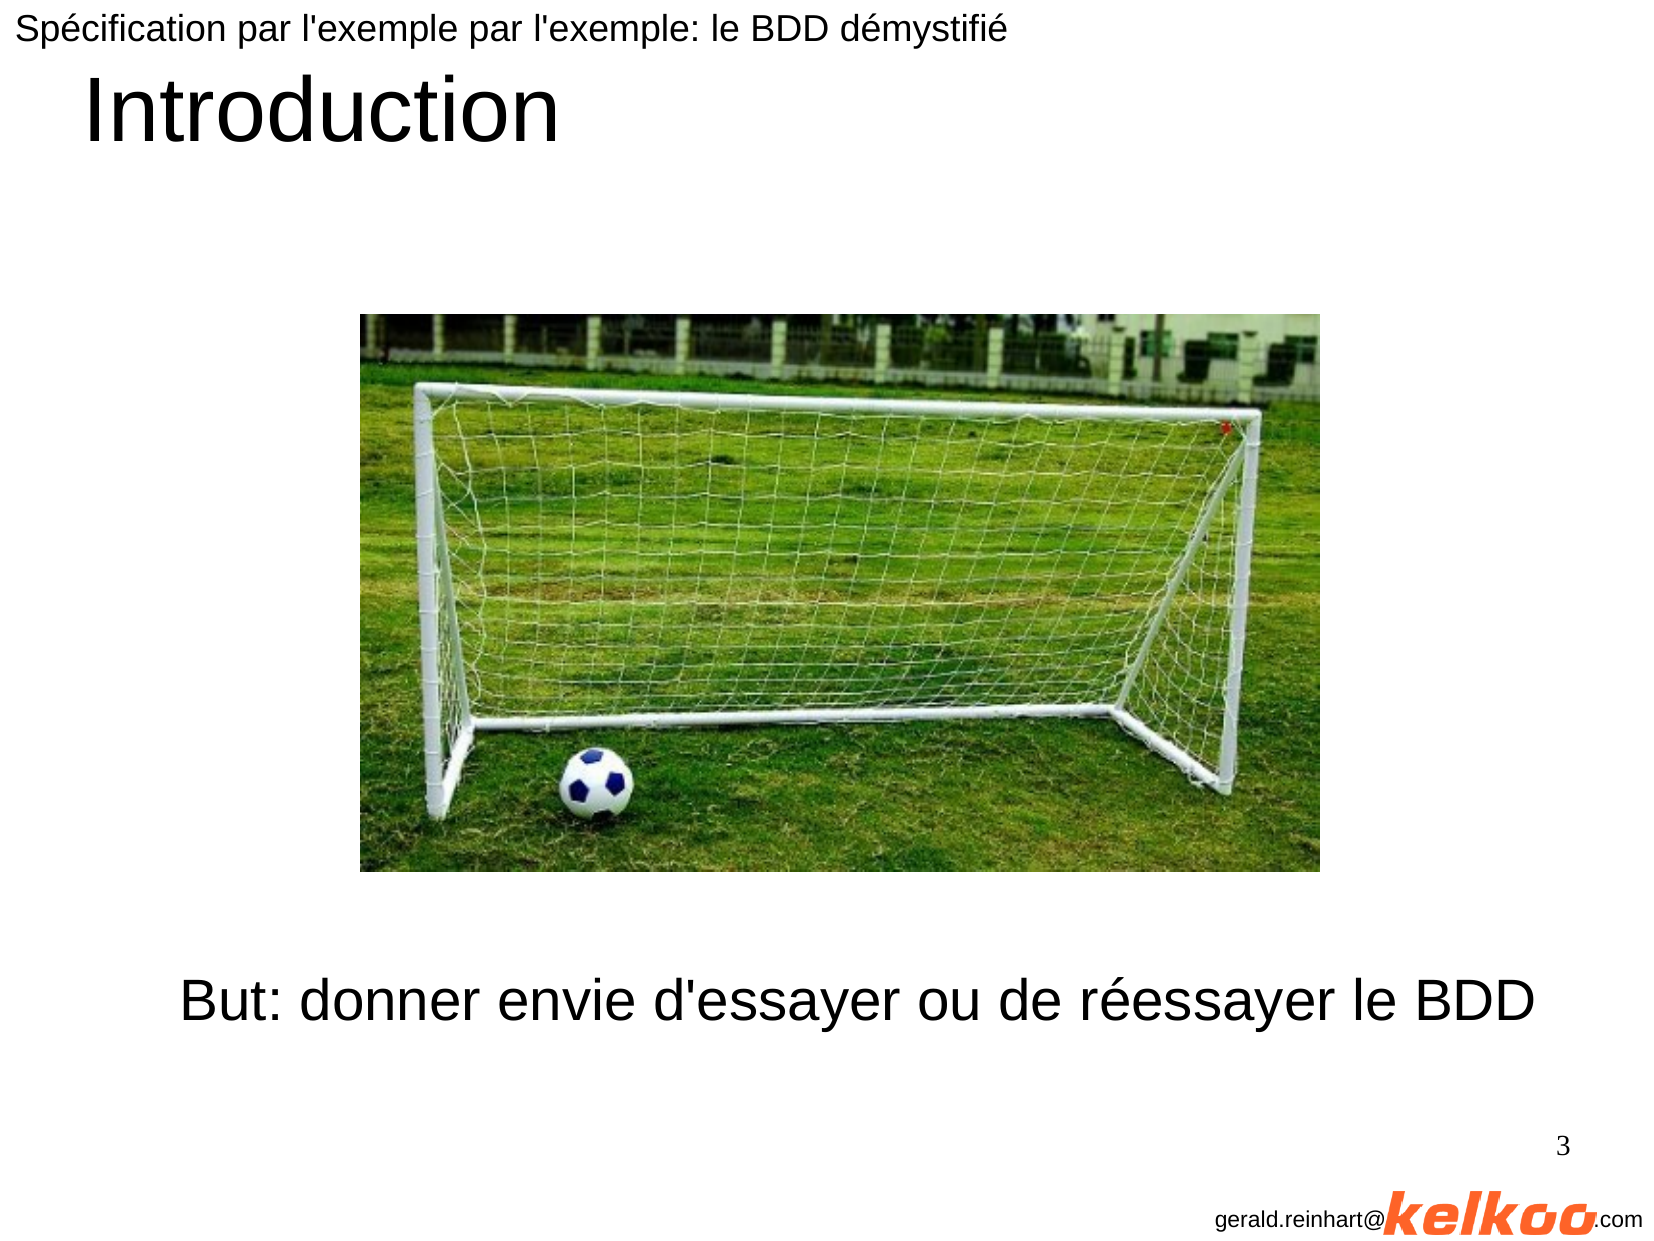

Spécification par l'exemple par l'exemple: le BDD démystifié
Introduction
But: donner envie d'essayer ou de réessayer le BDD
3
 gerald.reinhart@ .com